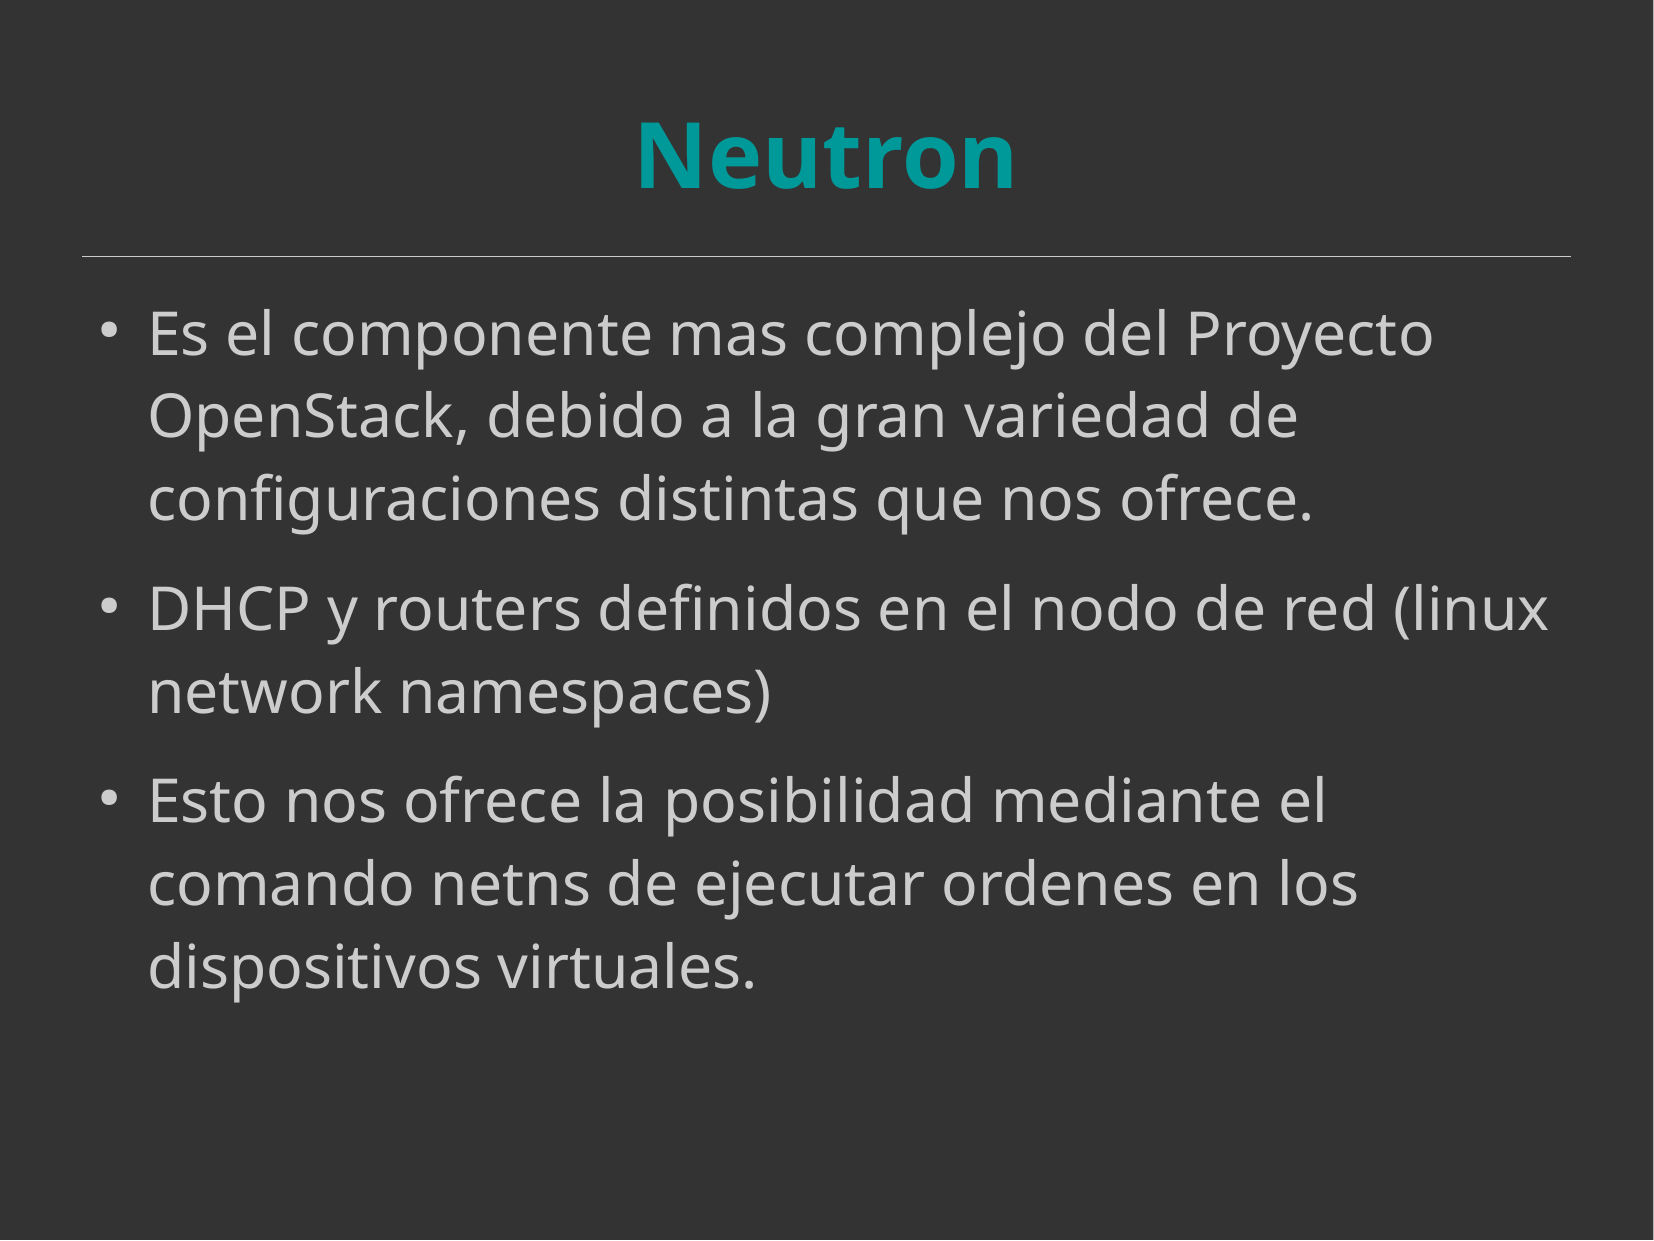

# Neutron
Es el componente mas complejo del Proyecto OpenStack, debido a la gran variedad de configuraciones distintas que nos ofrece.
DHCP y routers definidos en el nodo de red (linux network namespaces)
Esto nos ofrece la posibilidad mediante el comando netns de ejecutar ordenes en los dispositivos virtuales.